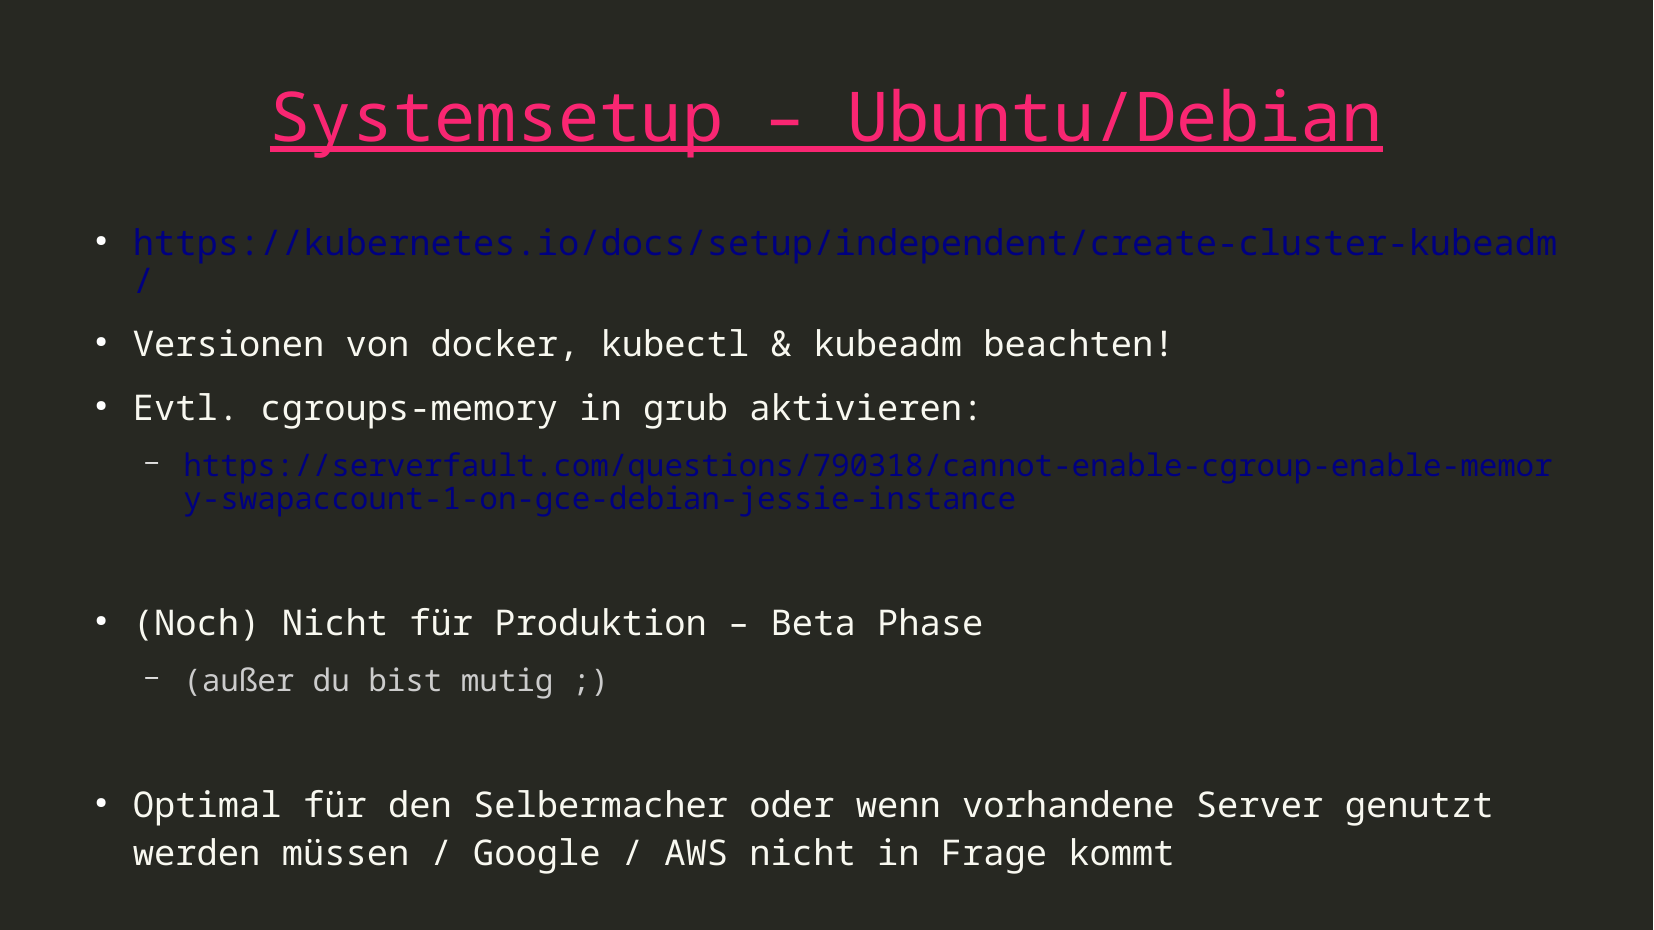

# Systemsetup – Ubuntu/Debian
https://kubernetes.io/docs/setup/independent/create-cluster-kubeadm/
Versionen von docker, kubectl & kubeadm beachten!
Evtl. cgroups-memory in grub aktivieren:
https://serverfault.com/questions/790318/cannot-enable-cgroup-enable-memory-swapaccount-1-on-gce-debian-jessie-instance
(Noch) Nicht für Produktion – Beta Phase
(außer du bist mutig ;)
Optimal für den Selbermacher oder wenn vorhandene Server genutzt werden müssen / Google / AWS nicht in Frage kommt